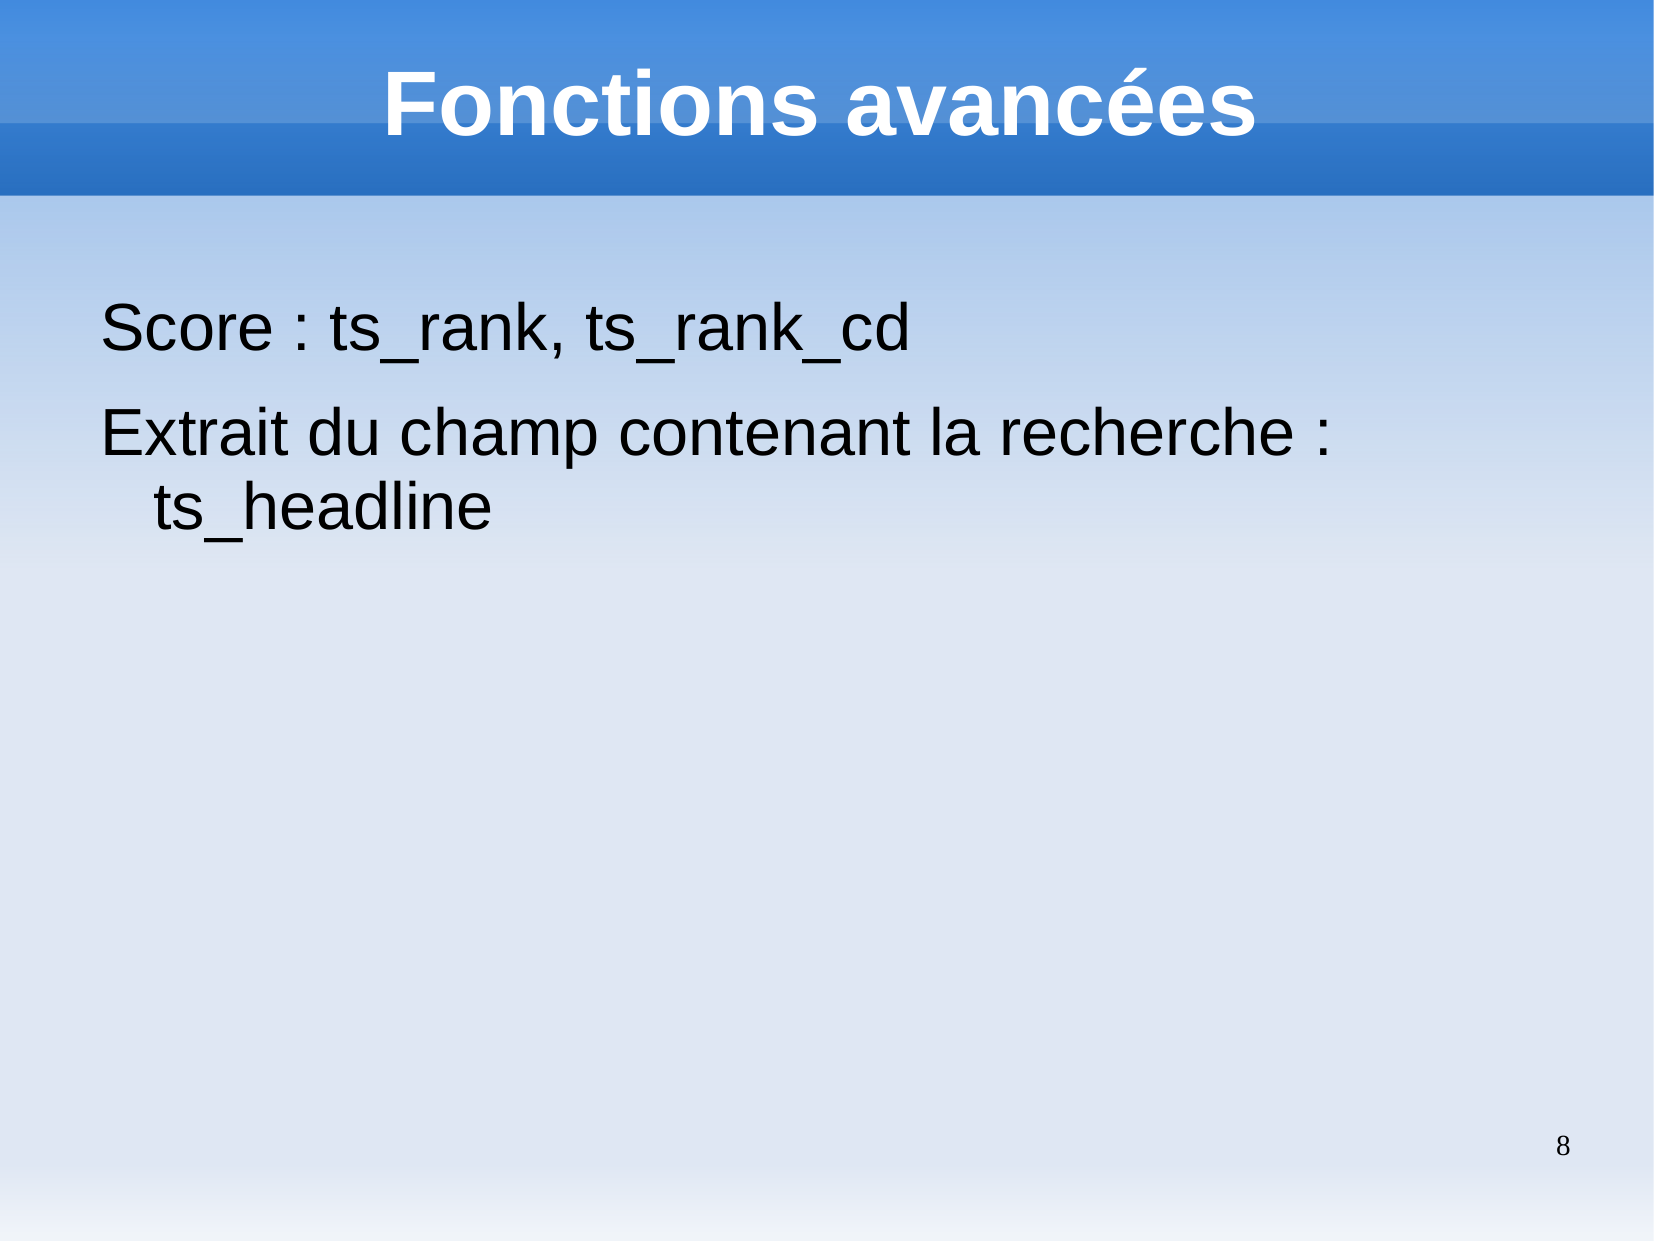

# Fonctions avancées
Score : ts_rank, ts_rank_cd
Extrait du champ contenant la recherche : ts_headline
8